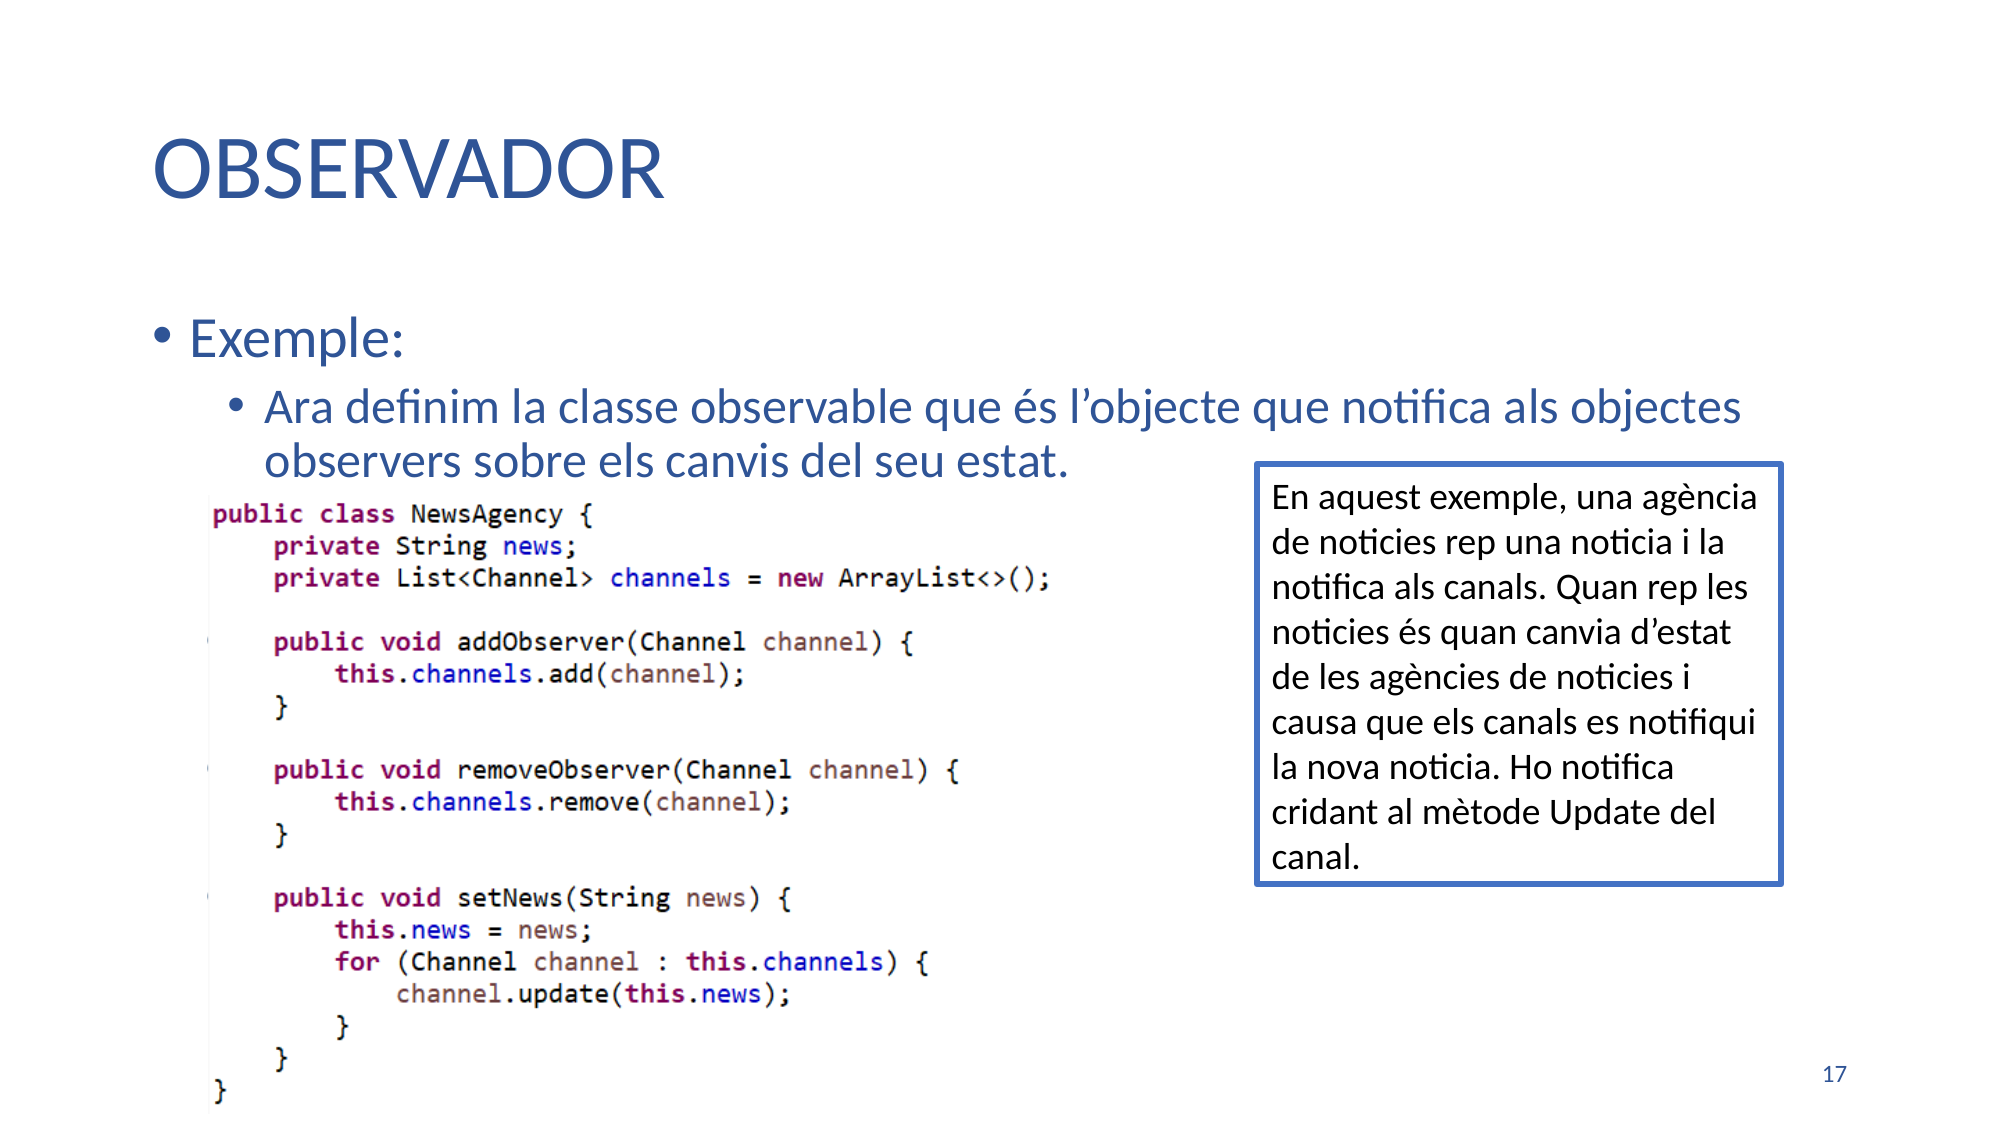

# OBSERVADOR
Exemple:
Ara definim la classe observable que és l’objecte que notifica als objectes observers sobre els canvis del seu estat.
En aquest exemple, una agència de noticies rep una noticia i la notifica als canals. Quan rep les noticies és quan canvia d’estat de les agències de noticies i causa que els canals es notifiqui la nova noticia. Ho notifica cridant al mètode Update del canal.